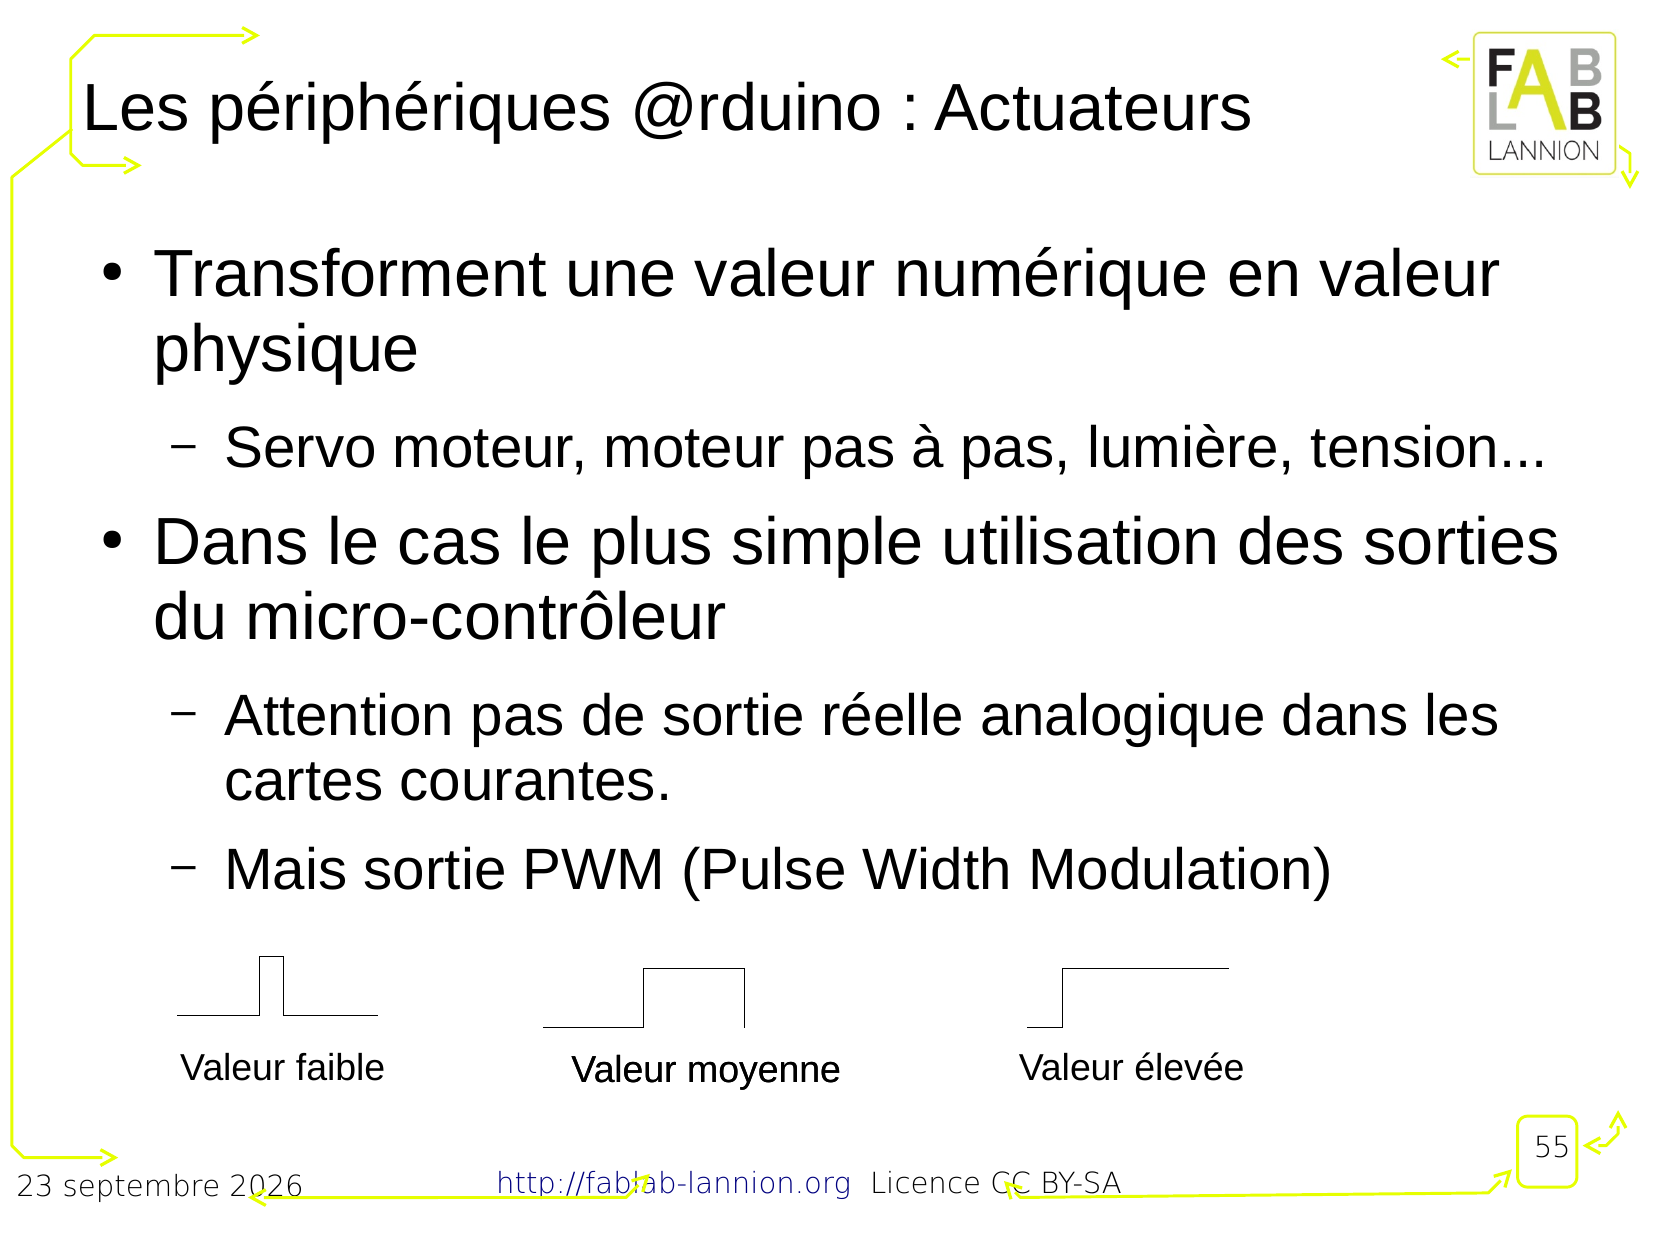

# Les périphériques @rduino : Actuateurs
Transforment une valeur numérique en valeur physique
Servo moteur, moteur pas à pas, lumière, tension...
Dans le cas le plus simple utilisation des sorties du micro-contrôleur
Attention pas de sortie réelle analogique dans les cartes courantes.
Mais sortie PWM (Pulse Width Modulation)
Valeur faible
Valeur élevée
Valeur moyenne
Valeur moyenne
55